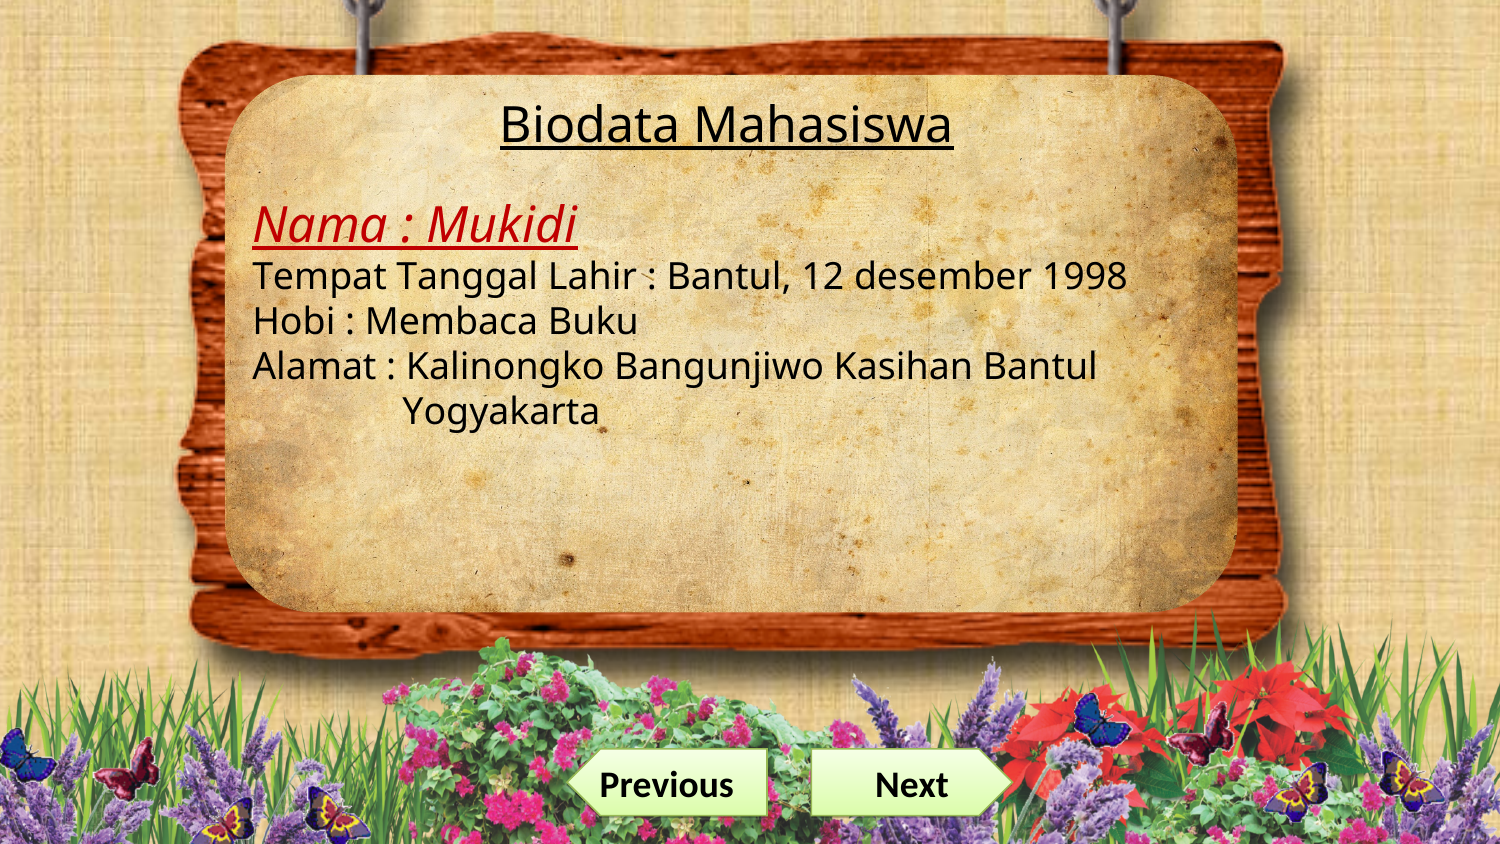

Biodata Mahasiswa
Nama : Mukidi
Tempat Tanggal Lahir : Bantul, 12 desember 1998
Hobi : Membaca Buku
Alamat : Kalinongko Bangunjiwo Kasihan Bantul
	Yogyakarta
Previous
Next